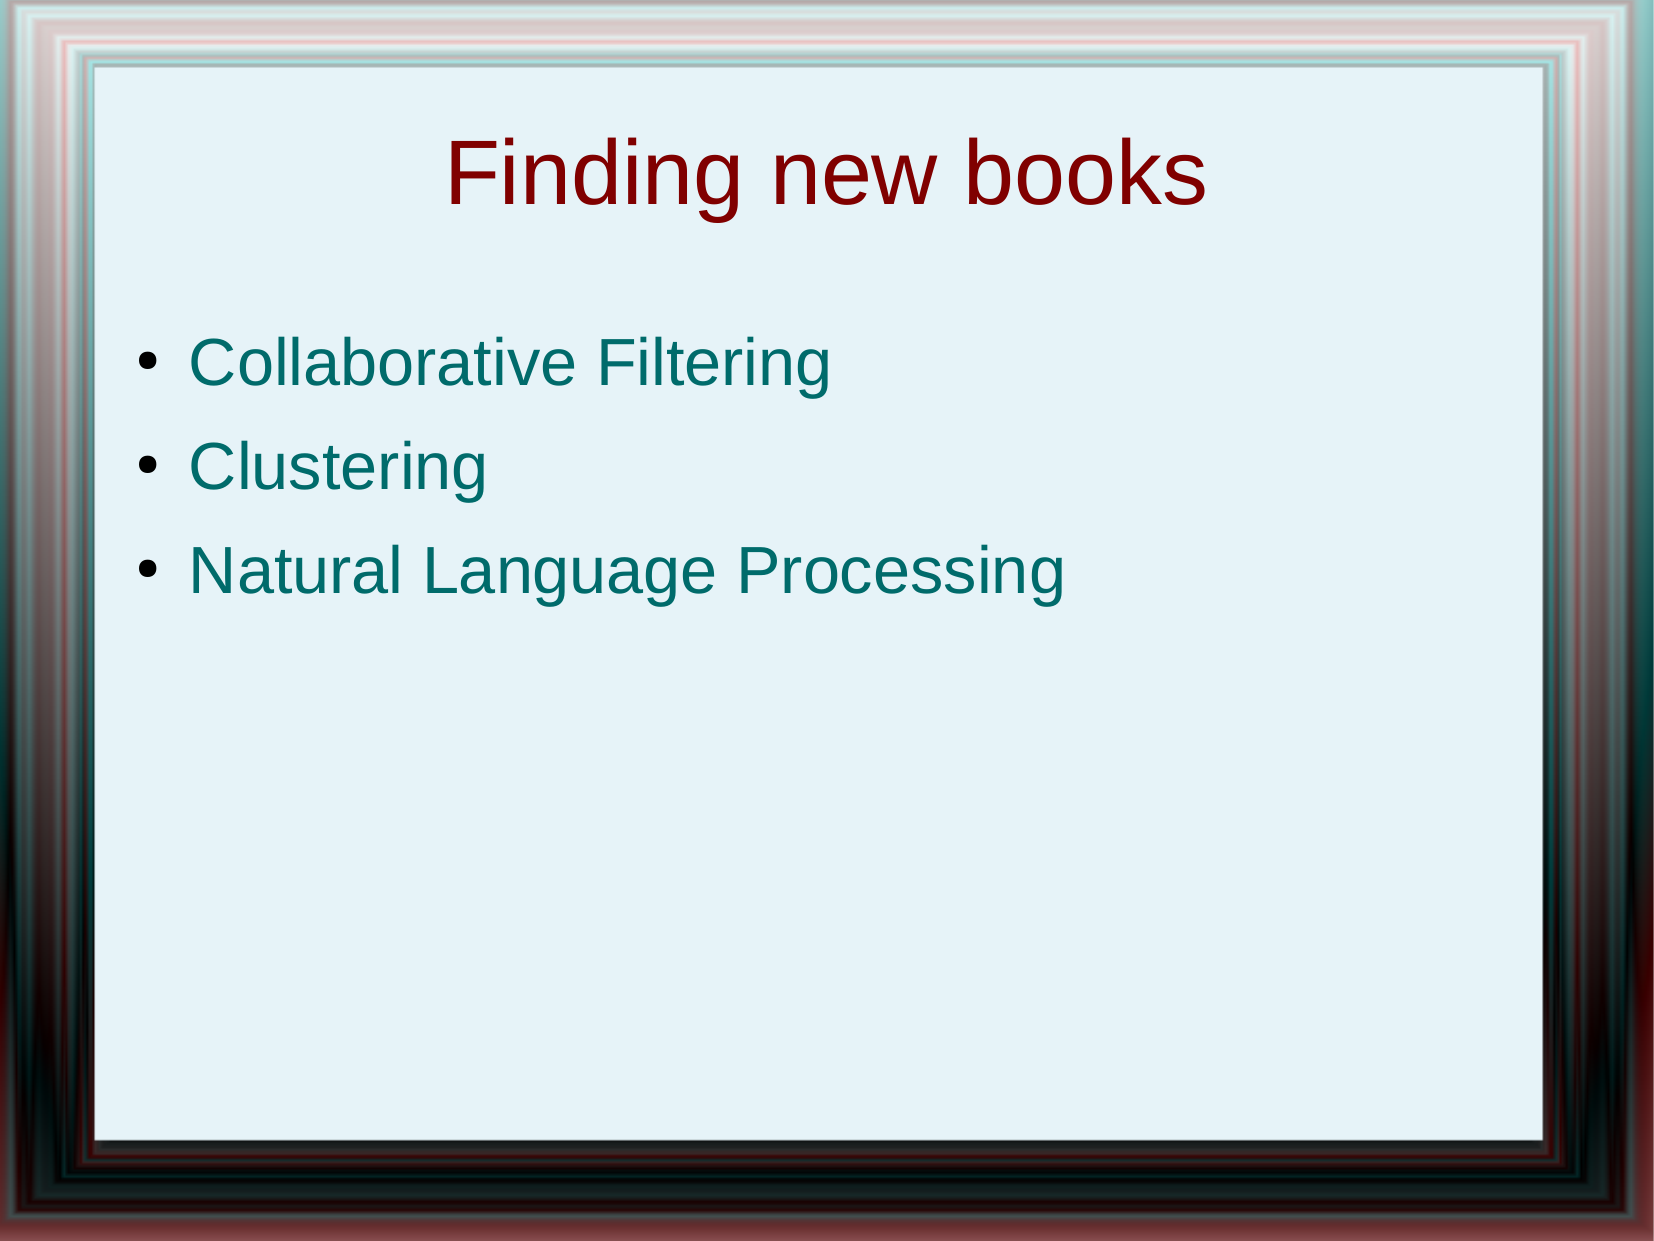

# Finding new books
Collaborative Filtering
Clustering
Natural Language Processing